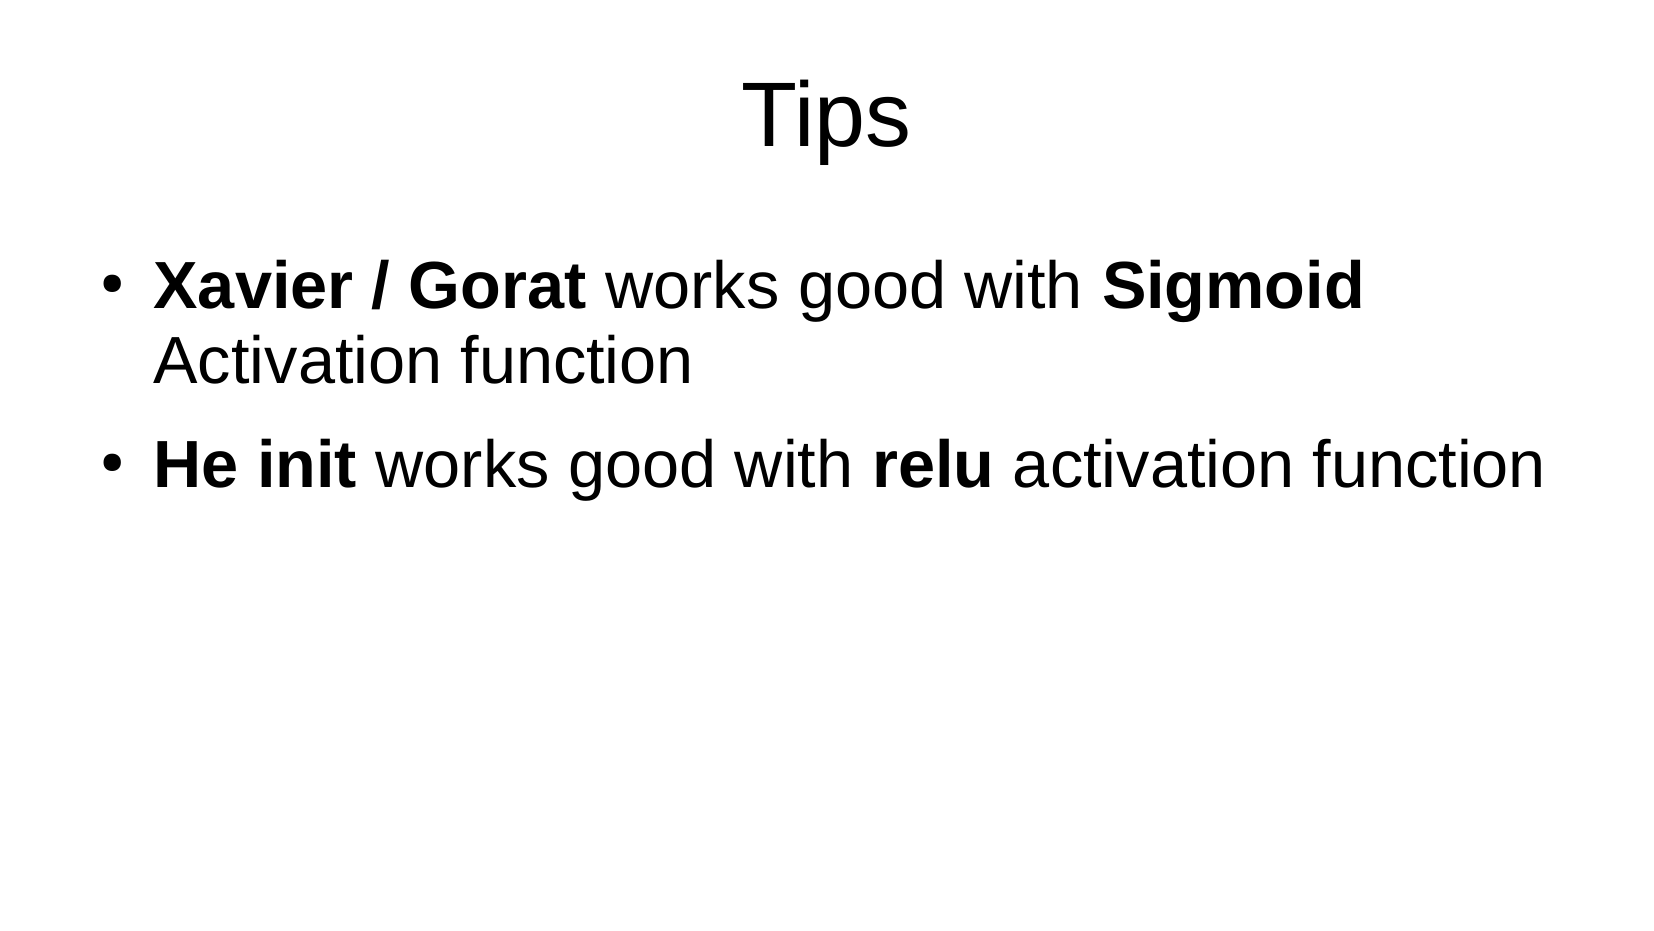

# Tips
Xavier / Gorat works good with Sigmoid Activation function
He init works good with relu activation function